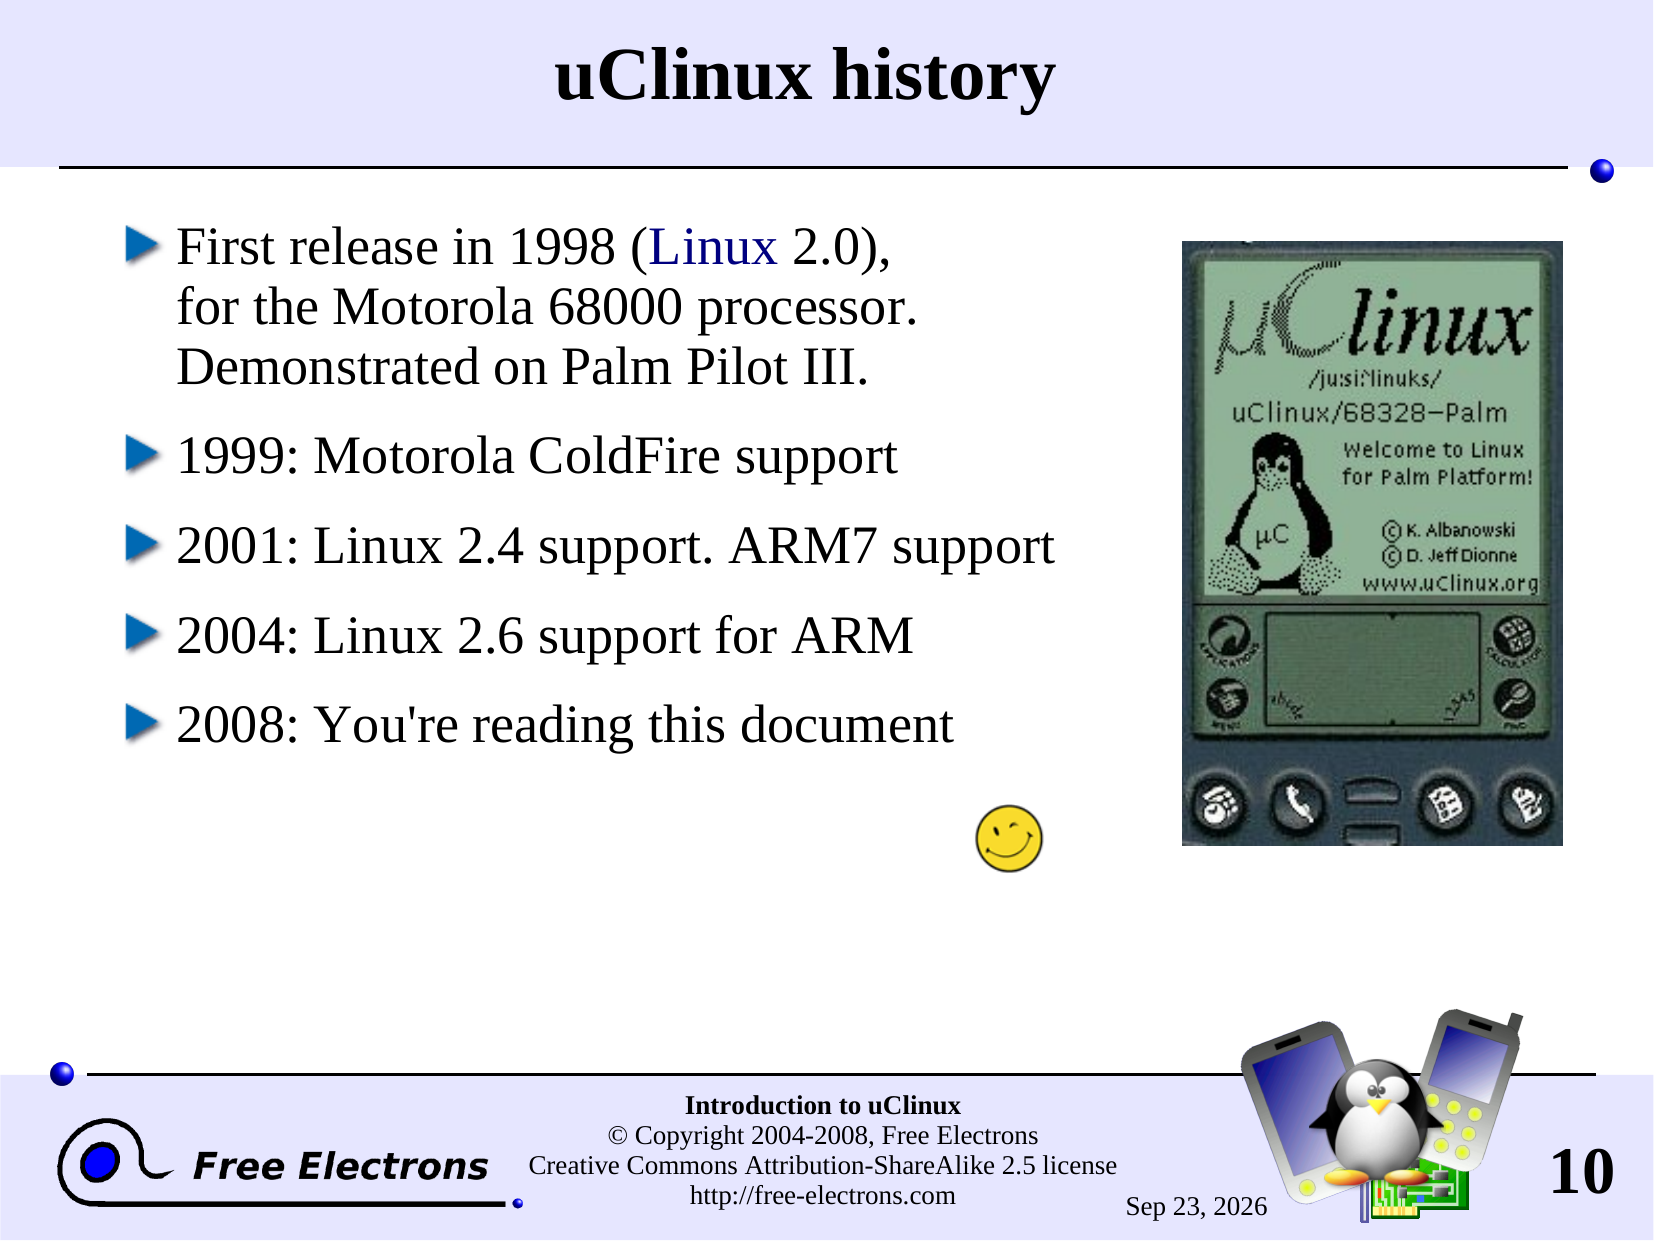

# uClinux history
First release in 1998 (Linux 2.0),
for the Motorola 68000 processor.
Demonstrated on Palm Pilot III.
1999: Motorola ColdFire support
2001: Linux 2.4 support. ARM7 support
2004: Linux 2.6 support for ARM
2008: You're reading this document